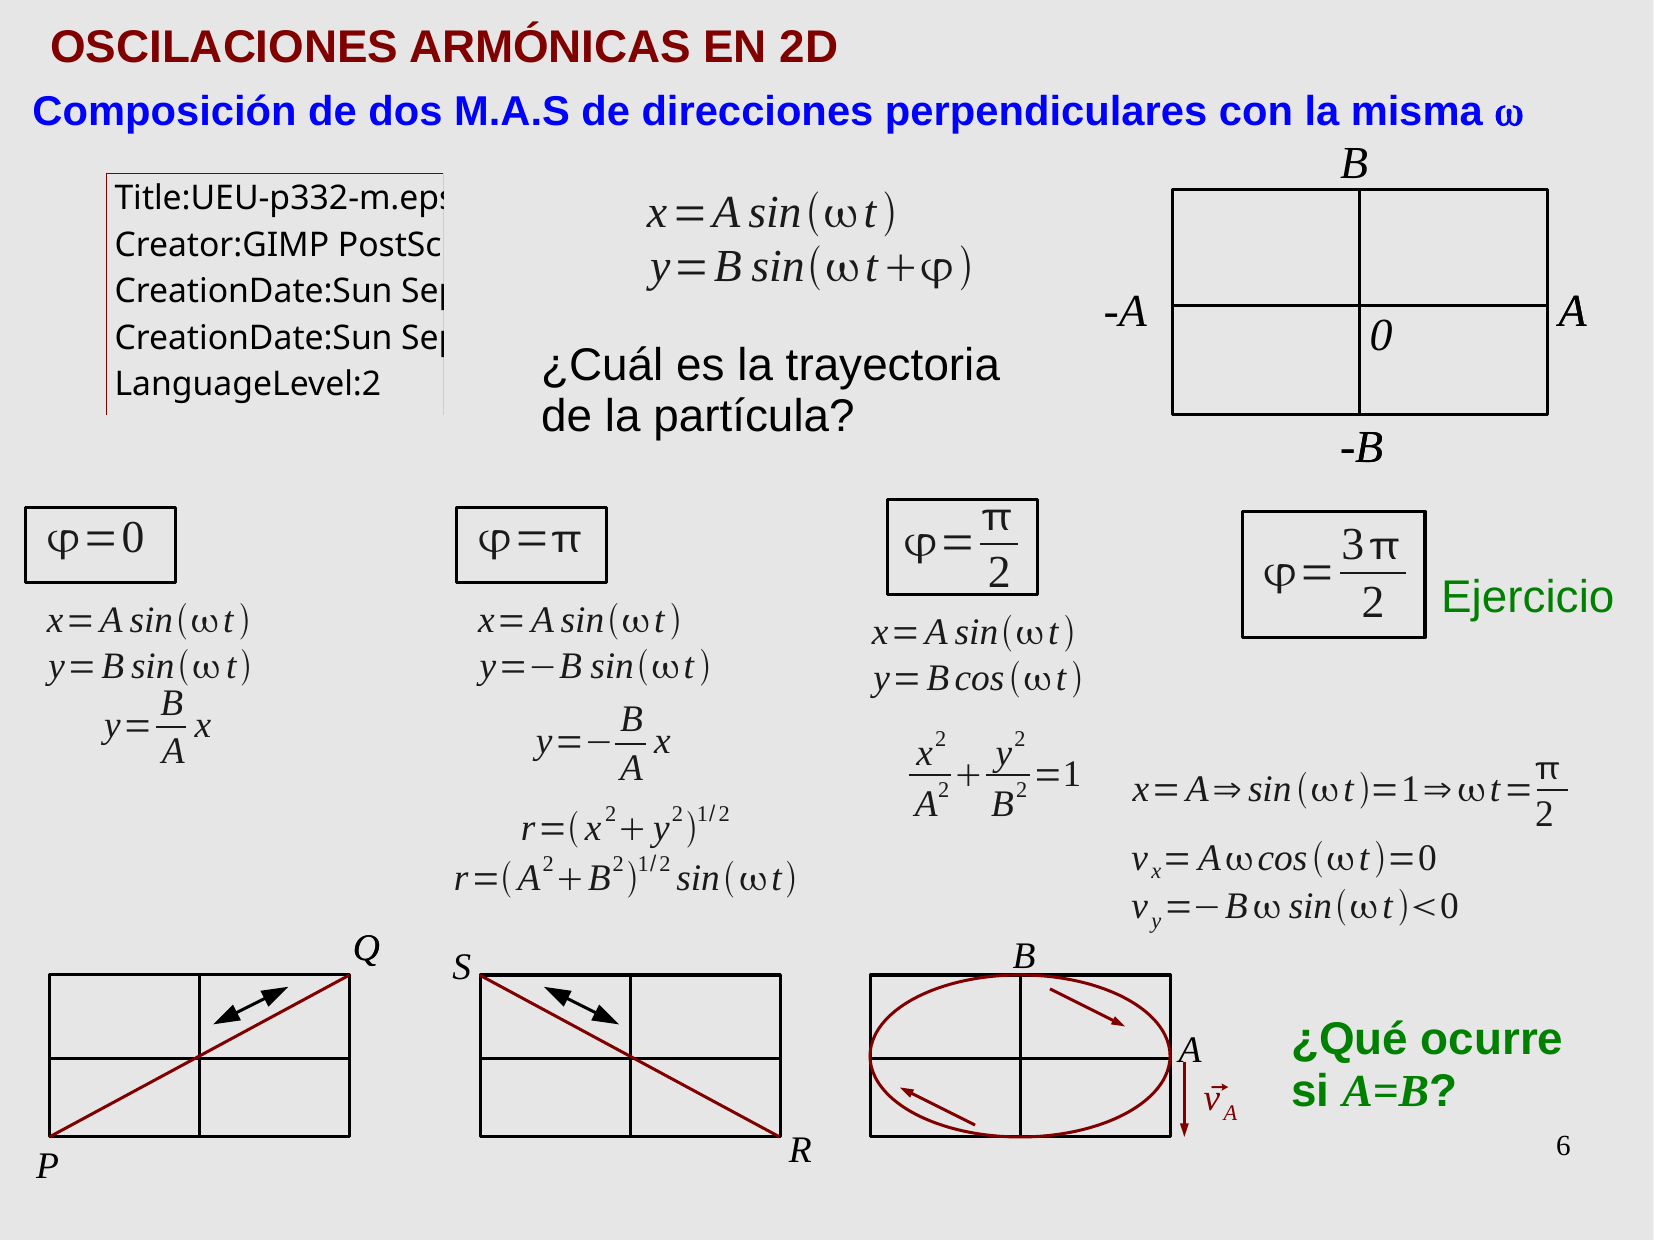

OSCILACIONES ARMÓNICAS EN 2D
Composición de dos M.A.S de direcciones perpendiculares con la misma w
B
-A
A
A
0
¿Cuál es la trayectoria de la partícula?
-B
-B
Ejercicio
Q
Q
B
S
¿Qué ocurre si A=B?
A
R
6
P